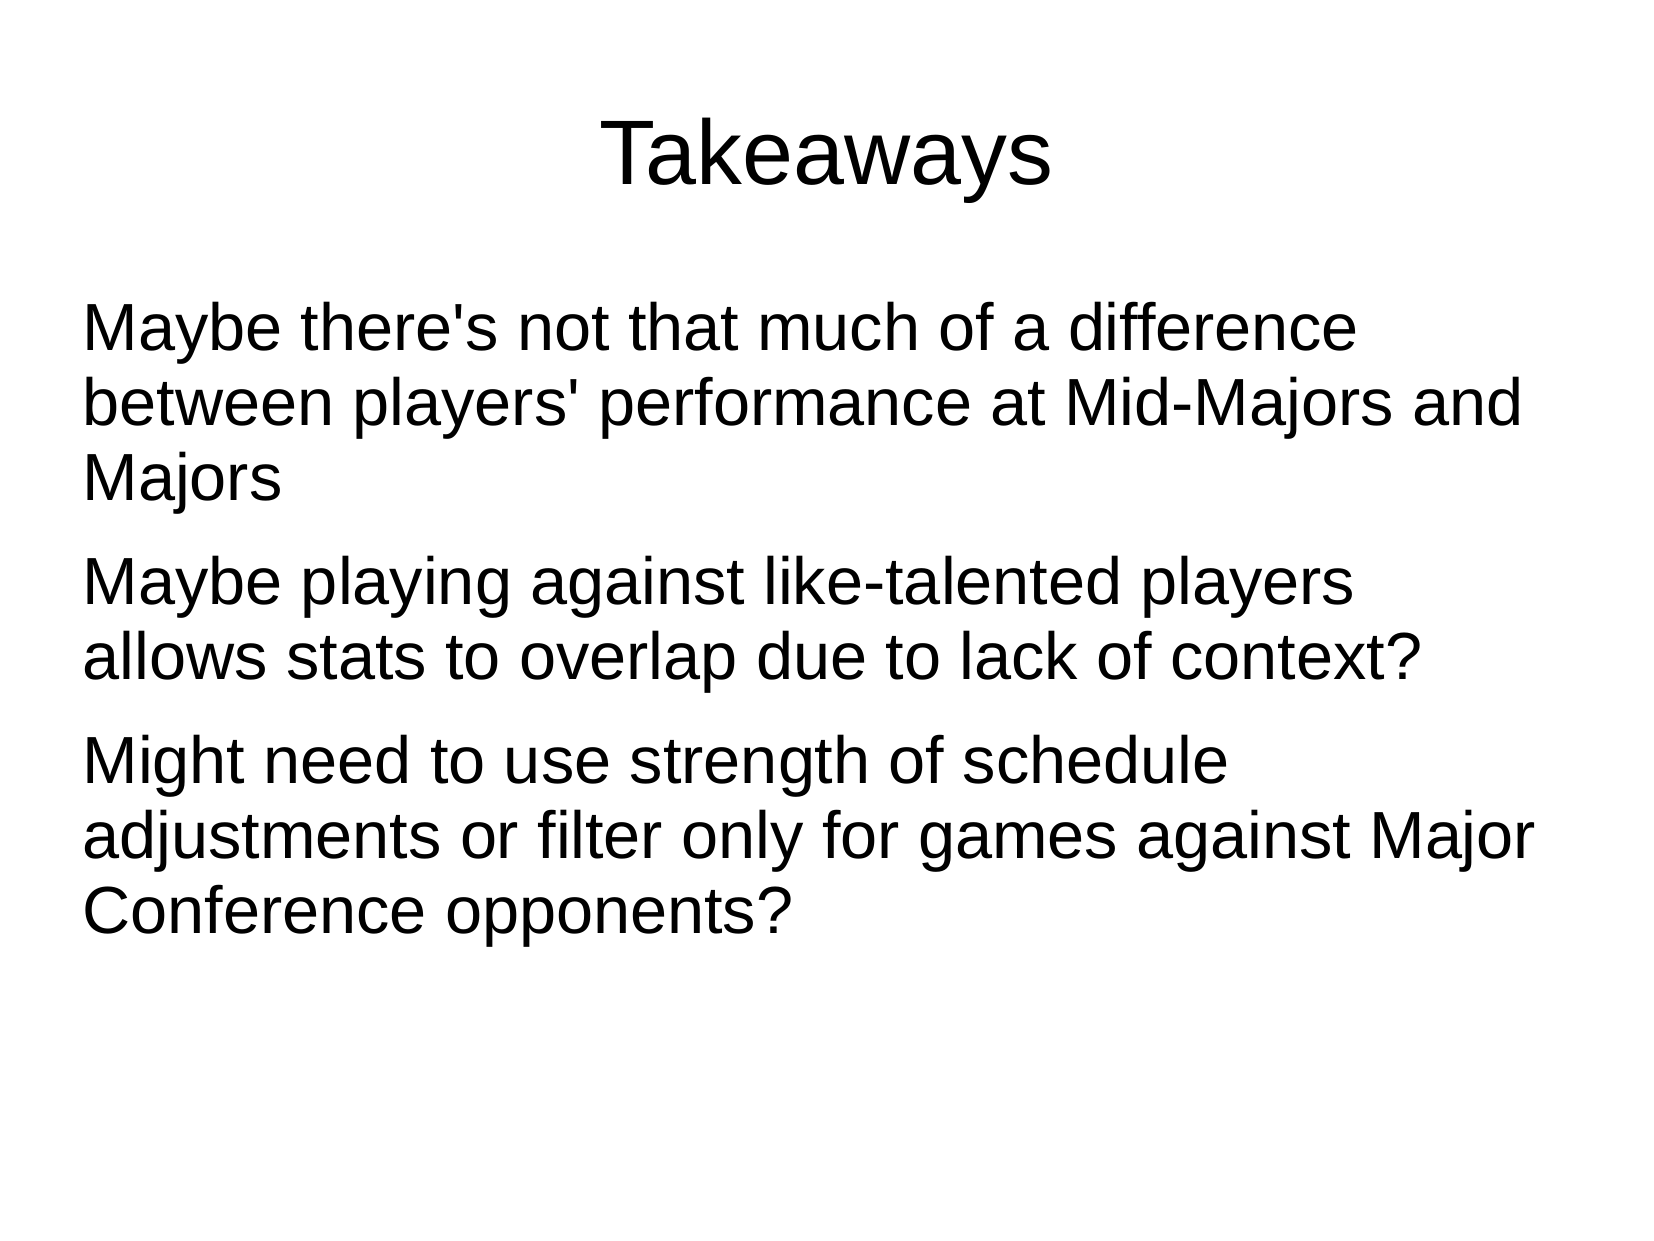

# Takeaways
Maybe there's not that much of a difference between players' performance at Mid-Majors and Majors
Maybe playing against like-talented players allows stats to overlap due to lack of context?
Might need to use strength of schedule adjustments or filter only for games against Major Conference opponents?